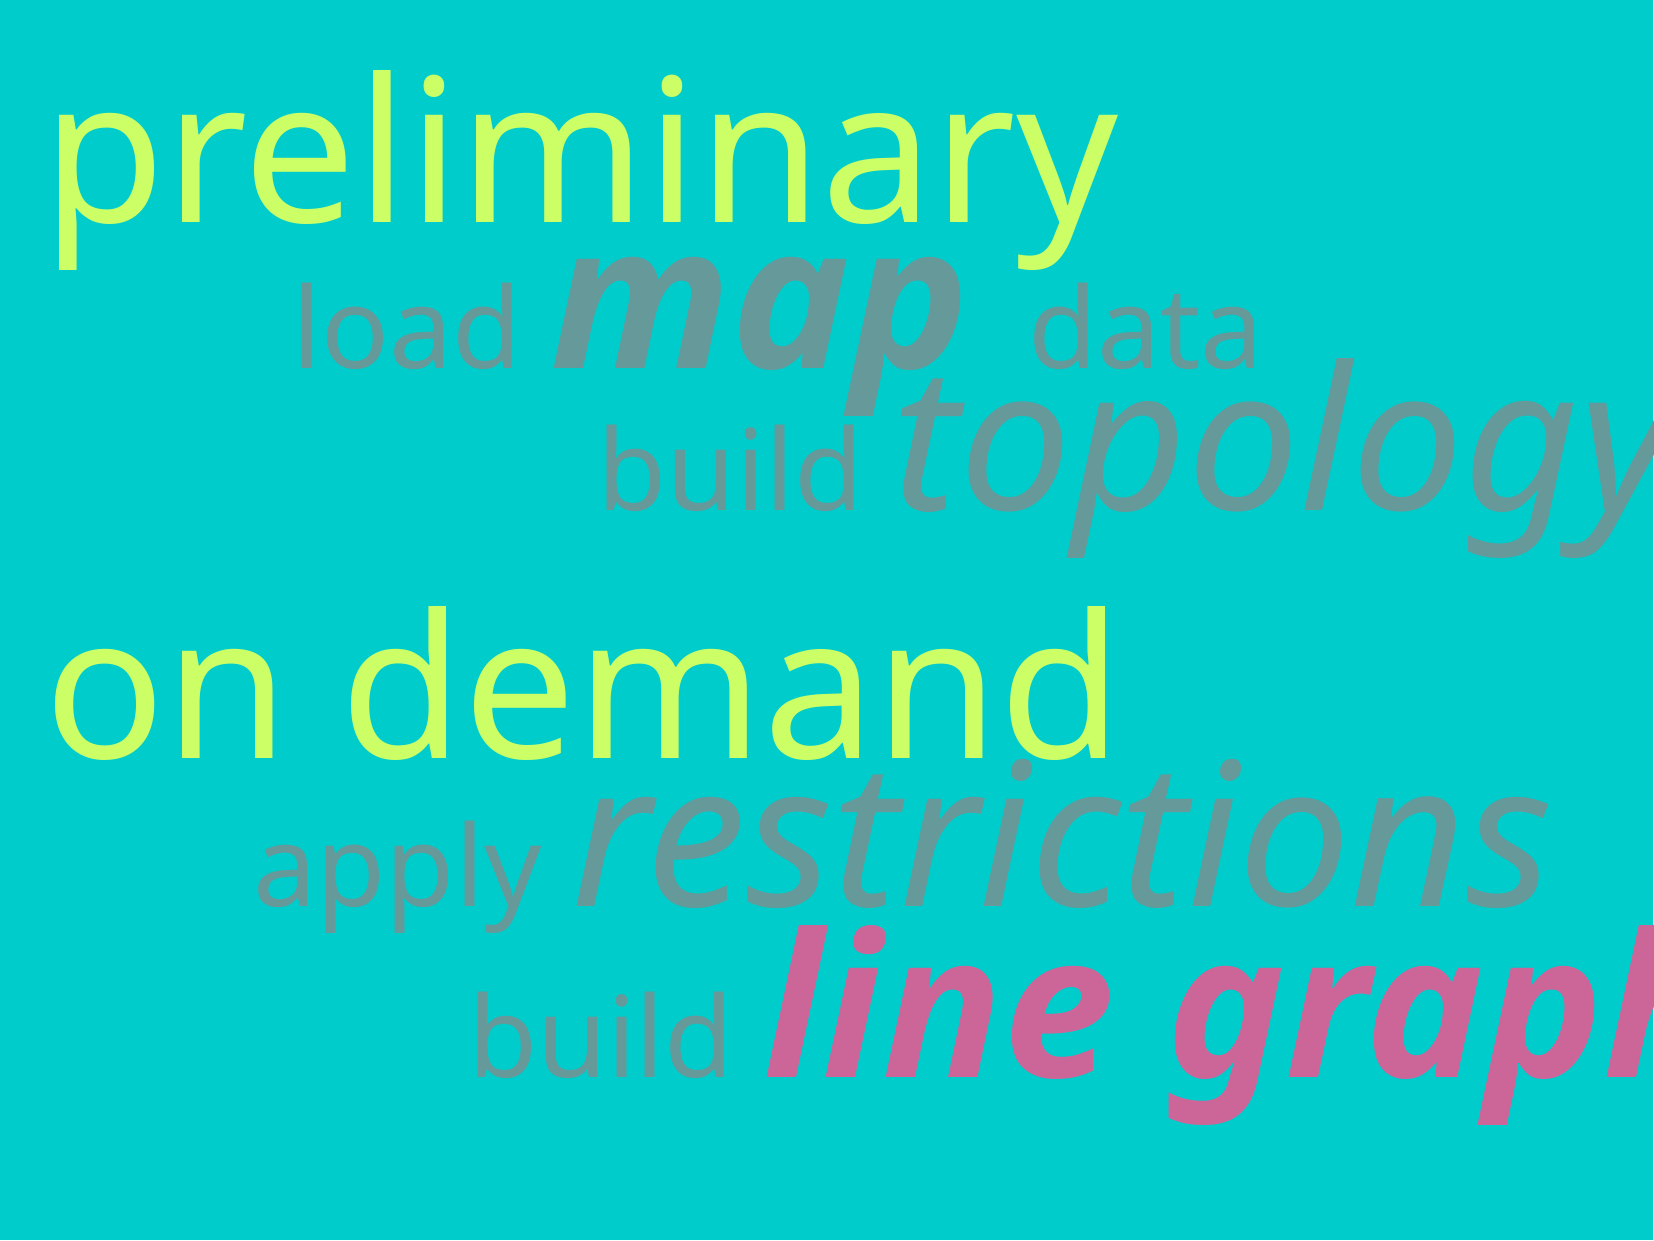

preliminary
load map data
build topology
on demand
apply restrictions
build line graph